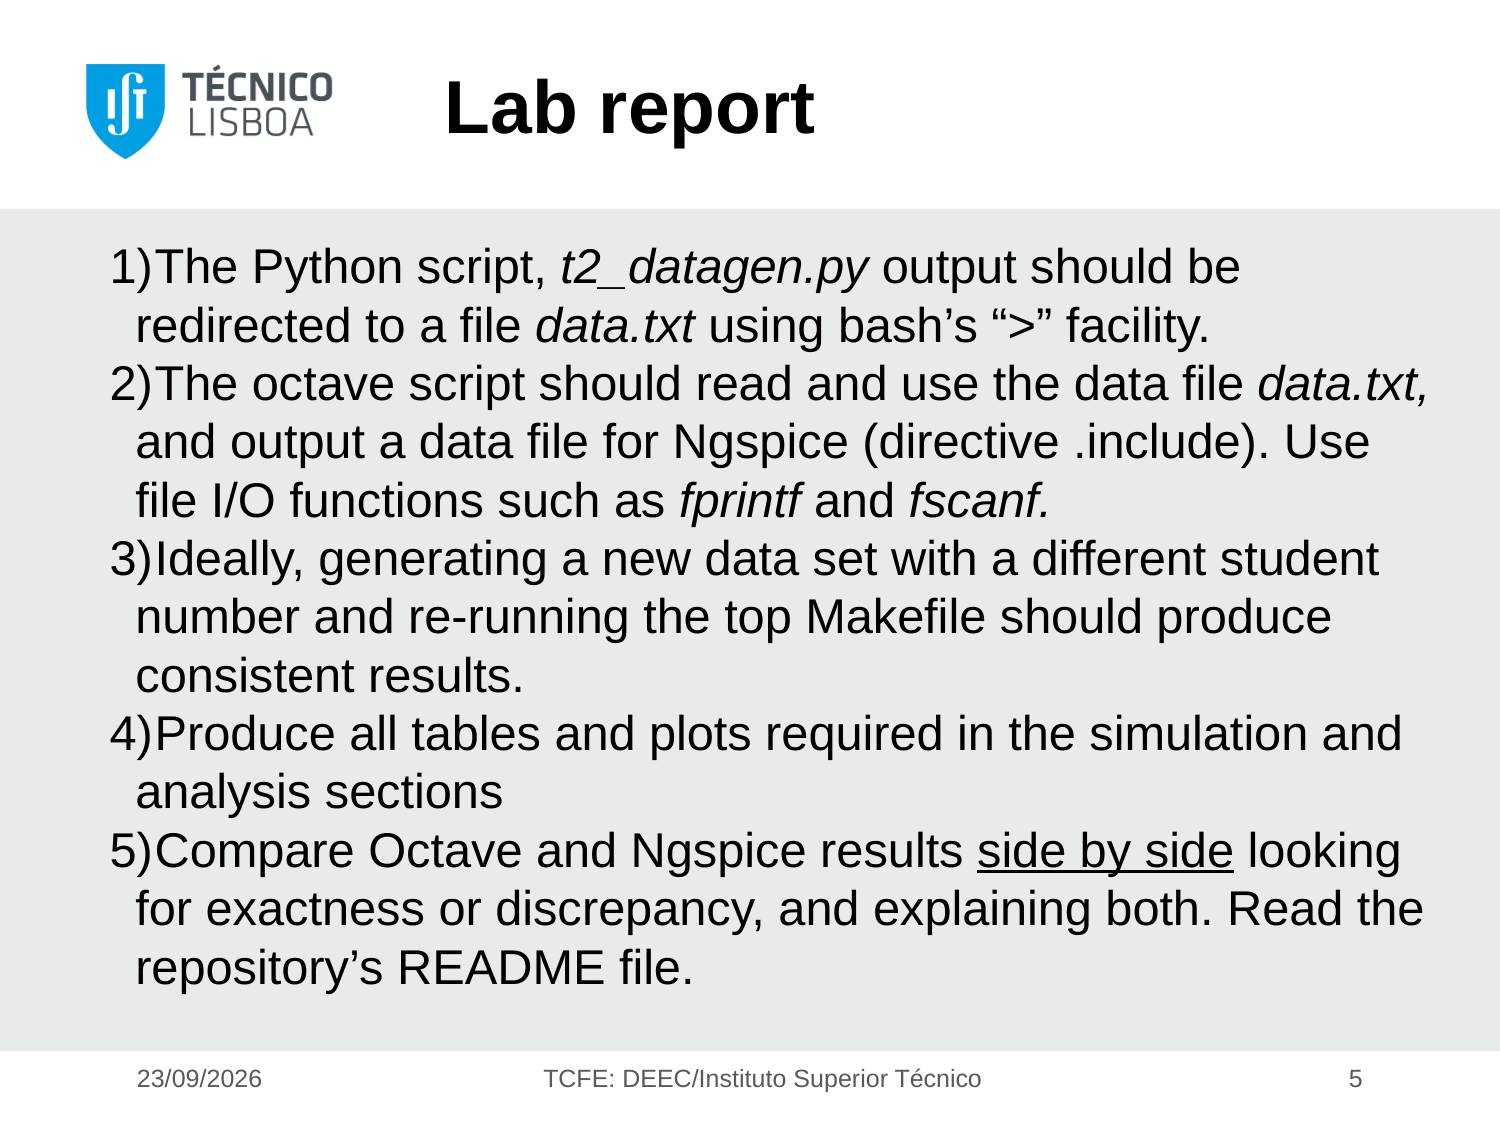

# Lab report
 The Python script, t2_datagen.py output should be redirected to a file data.txt using bash’s “>” facility.
 The octave script should read and use the data file data.txt, and output a data file for Ngspice (directive .include). Use file I/O functions such as fprintf and fscanf.
 Ideally, generating a new data set with a different student number and re-running the top Makefile should produce consistent results.
 Produce all tables and plots required in the simulation and analysis sections
 Compare Octave and Ngspice results side by side looking for exactness or discrepancy, and explaining both. Read the repository’s README file.
bla
5